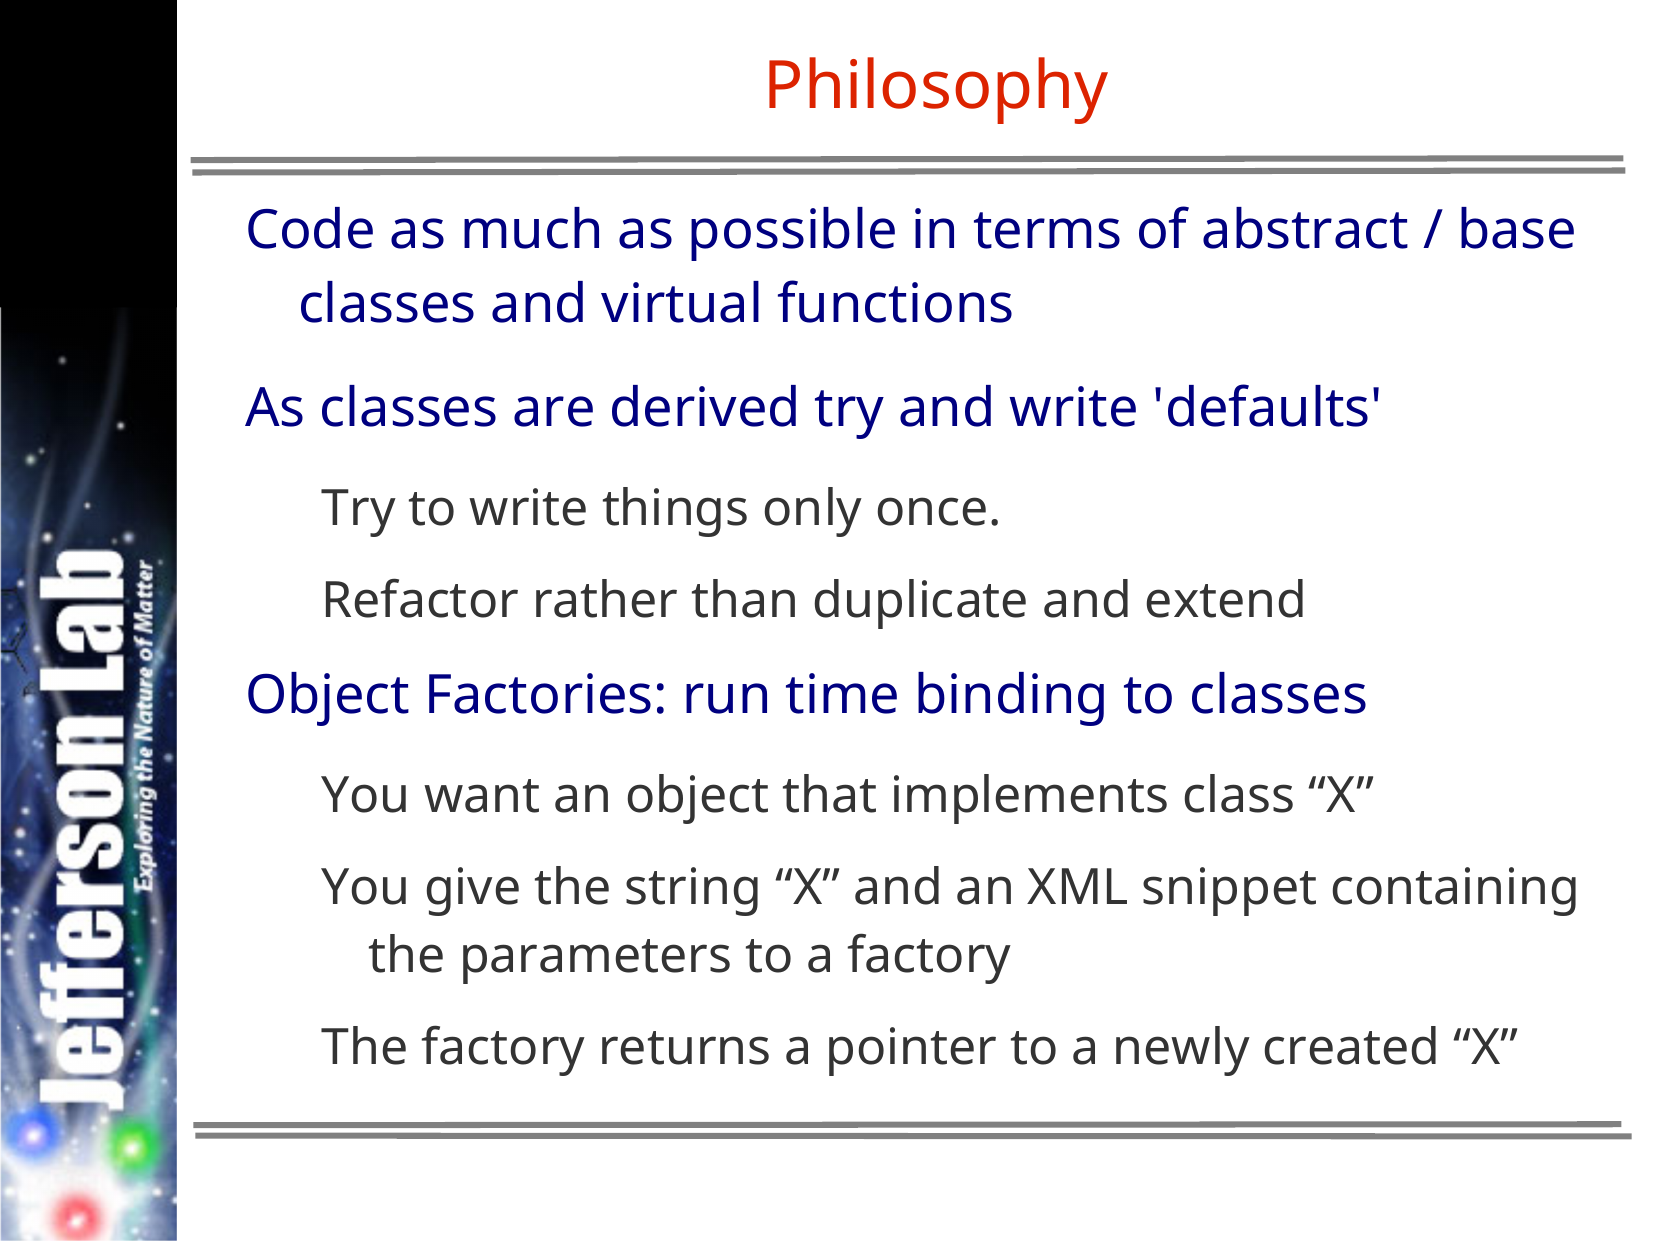

# Philosophy
Code as much as possible in terms of abstract / base classes and virtual functions
As classes are derived try and write 'defaults'
Try to write things only once.
Refactor rather than duplicate and extend
Object Factories: run time binding to classes
You want an object that implements class “X”
You give the string “X” and an XML snippet containing the parameters to a factory
The factory returns a pointer to a newly created “X”